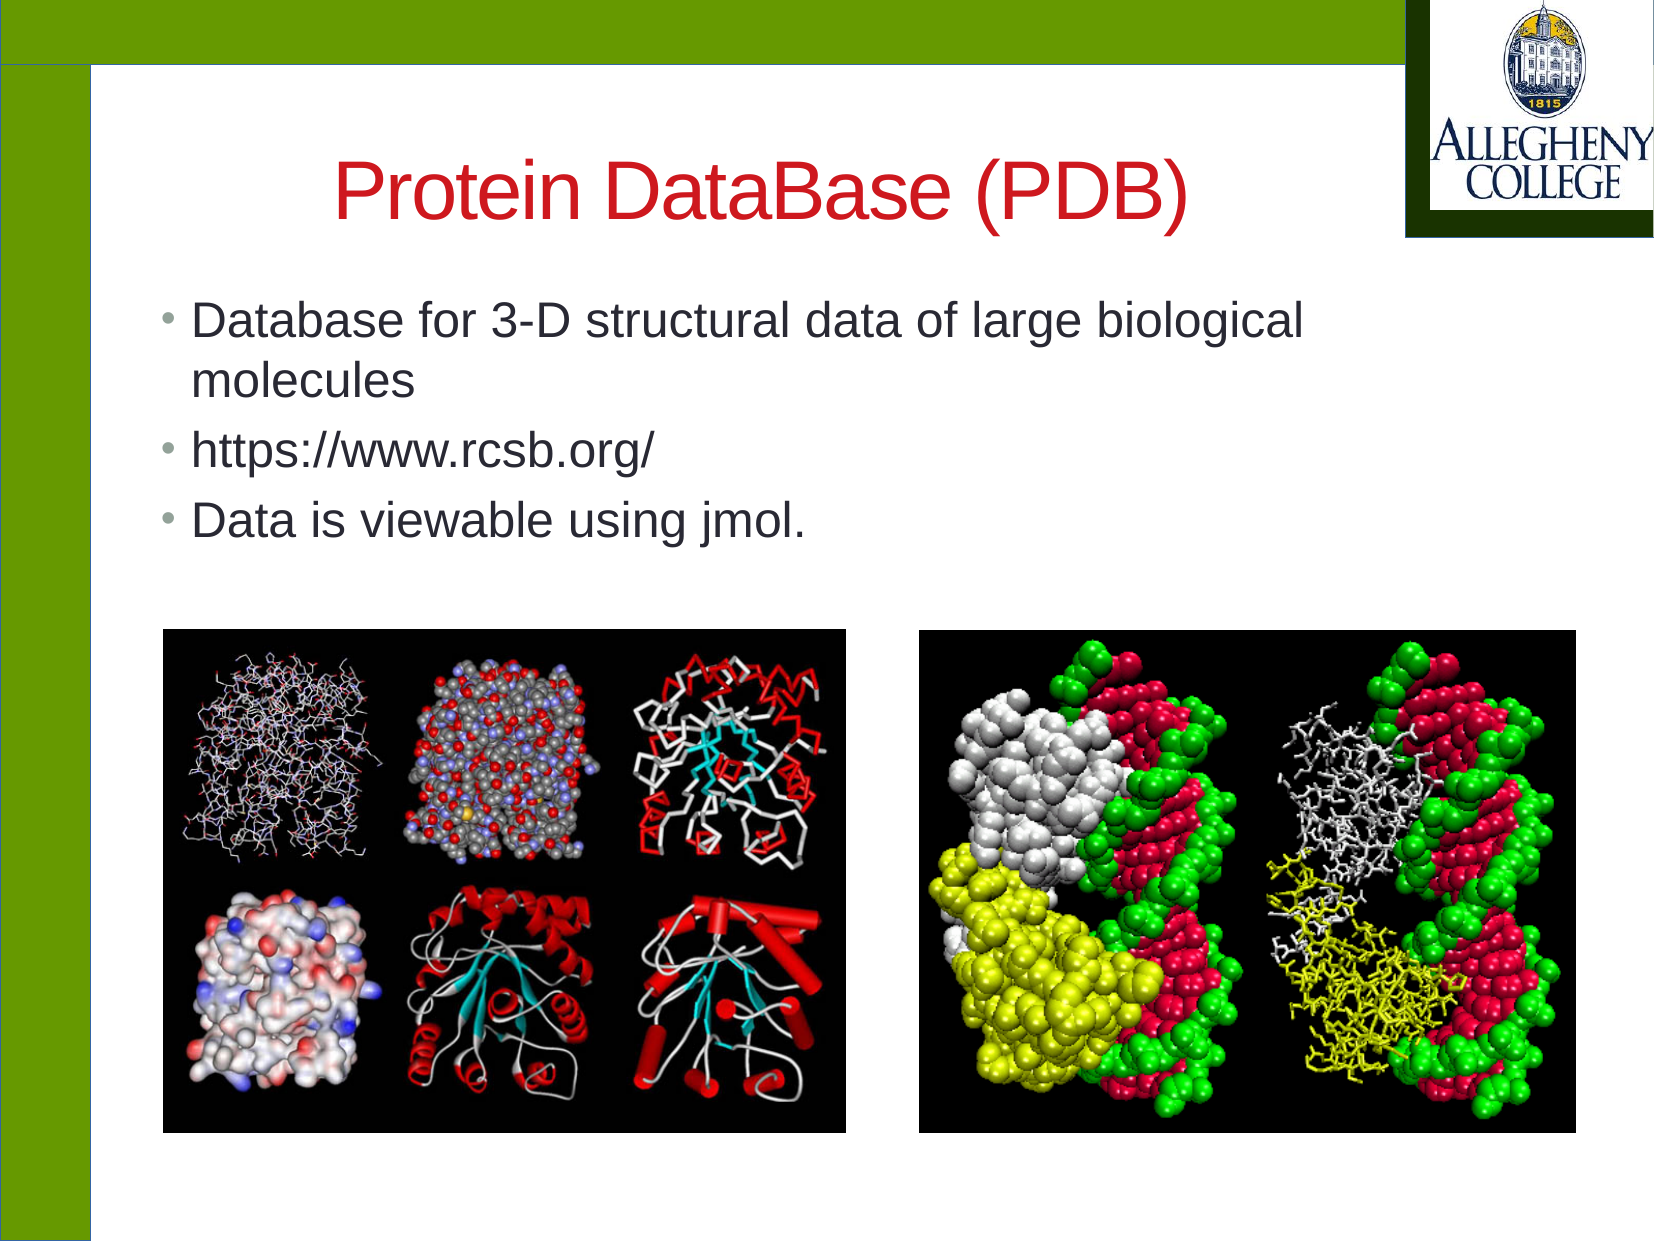

# Protein DataBase (PDB)
Database for 3-D structural data of large biological molecules
https://www.rcsb.org/
Data is viewable using jmol.